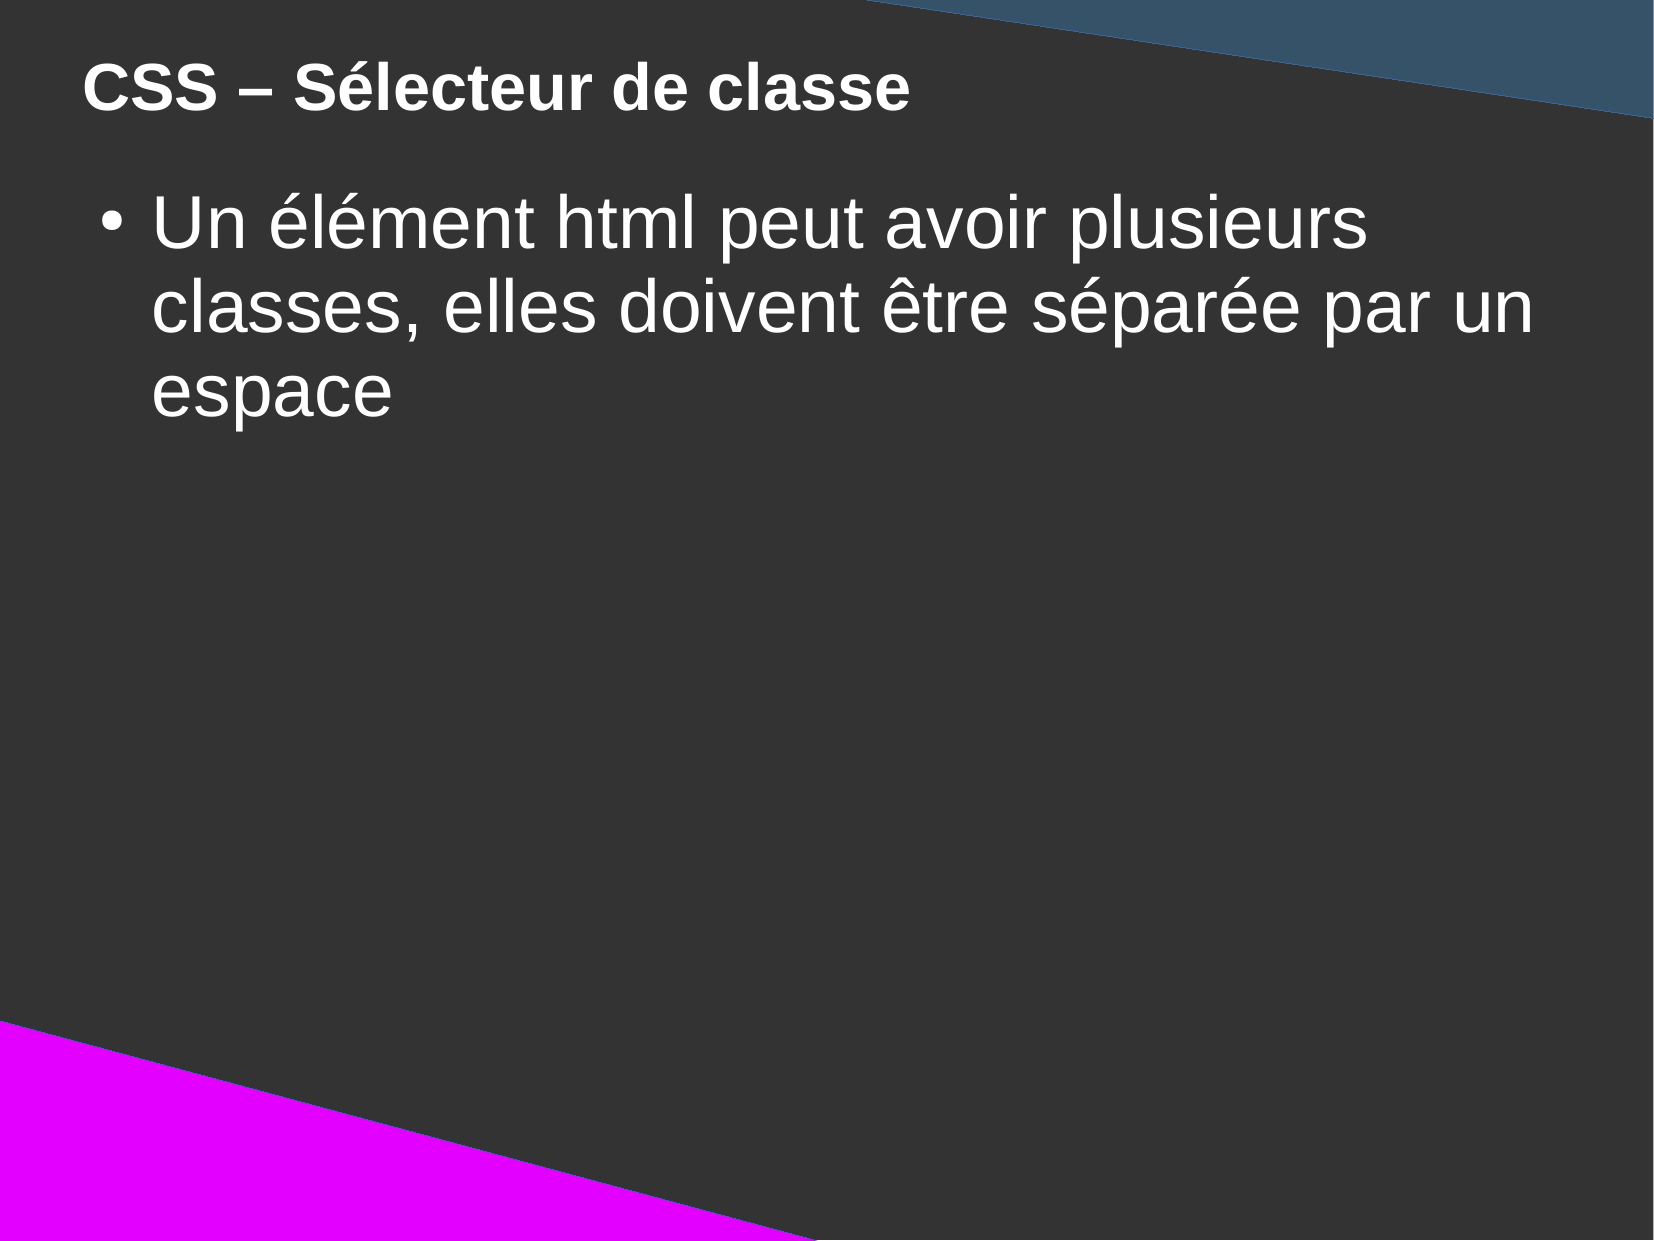

# CSS – Sélecteur de classe
Un élément html peut avoir plusieurs classes, elles doivent être séparée par un espace